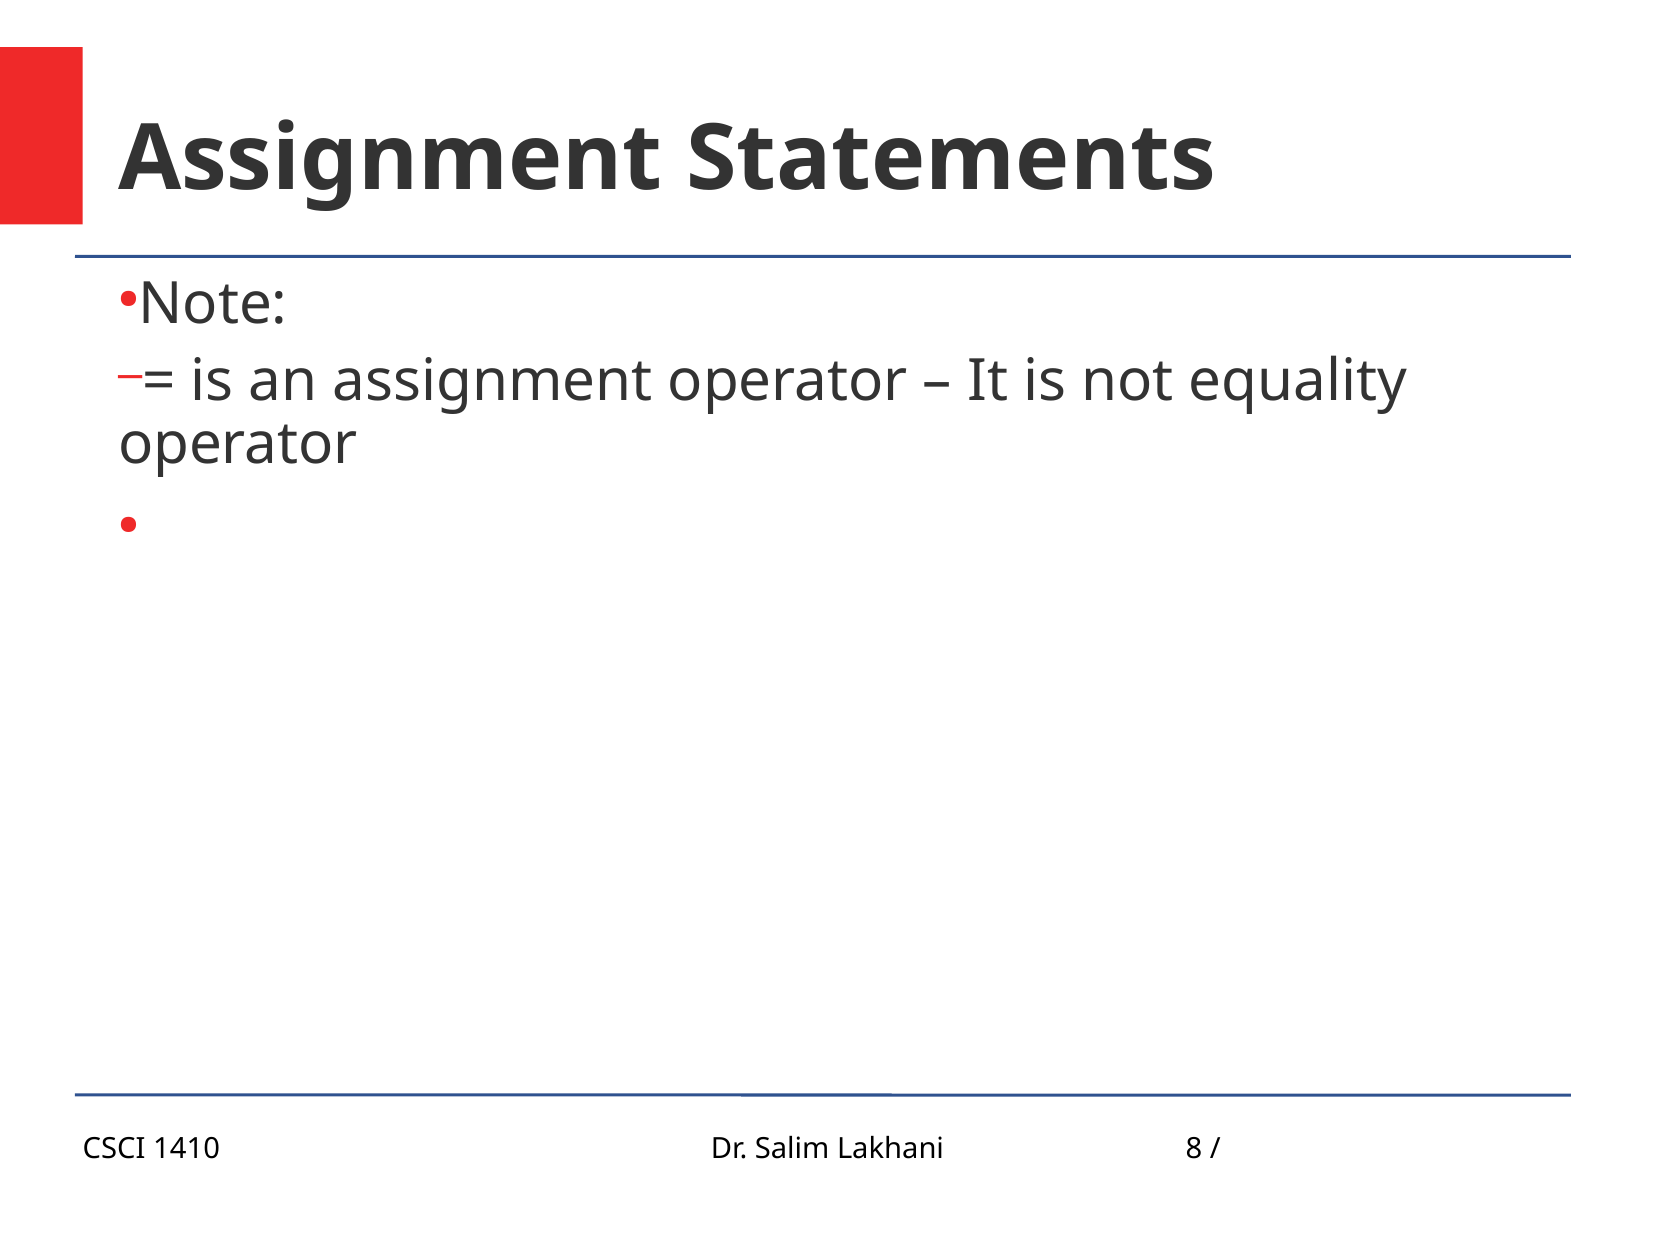

# Assignment Statements
Note:
= is an assignment operator – It is not equality operator
CSCI 1410
Dr. Salim Lakhani